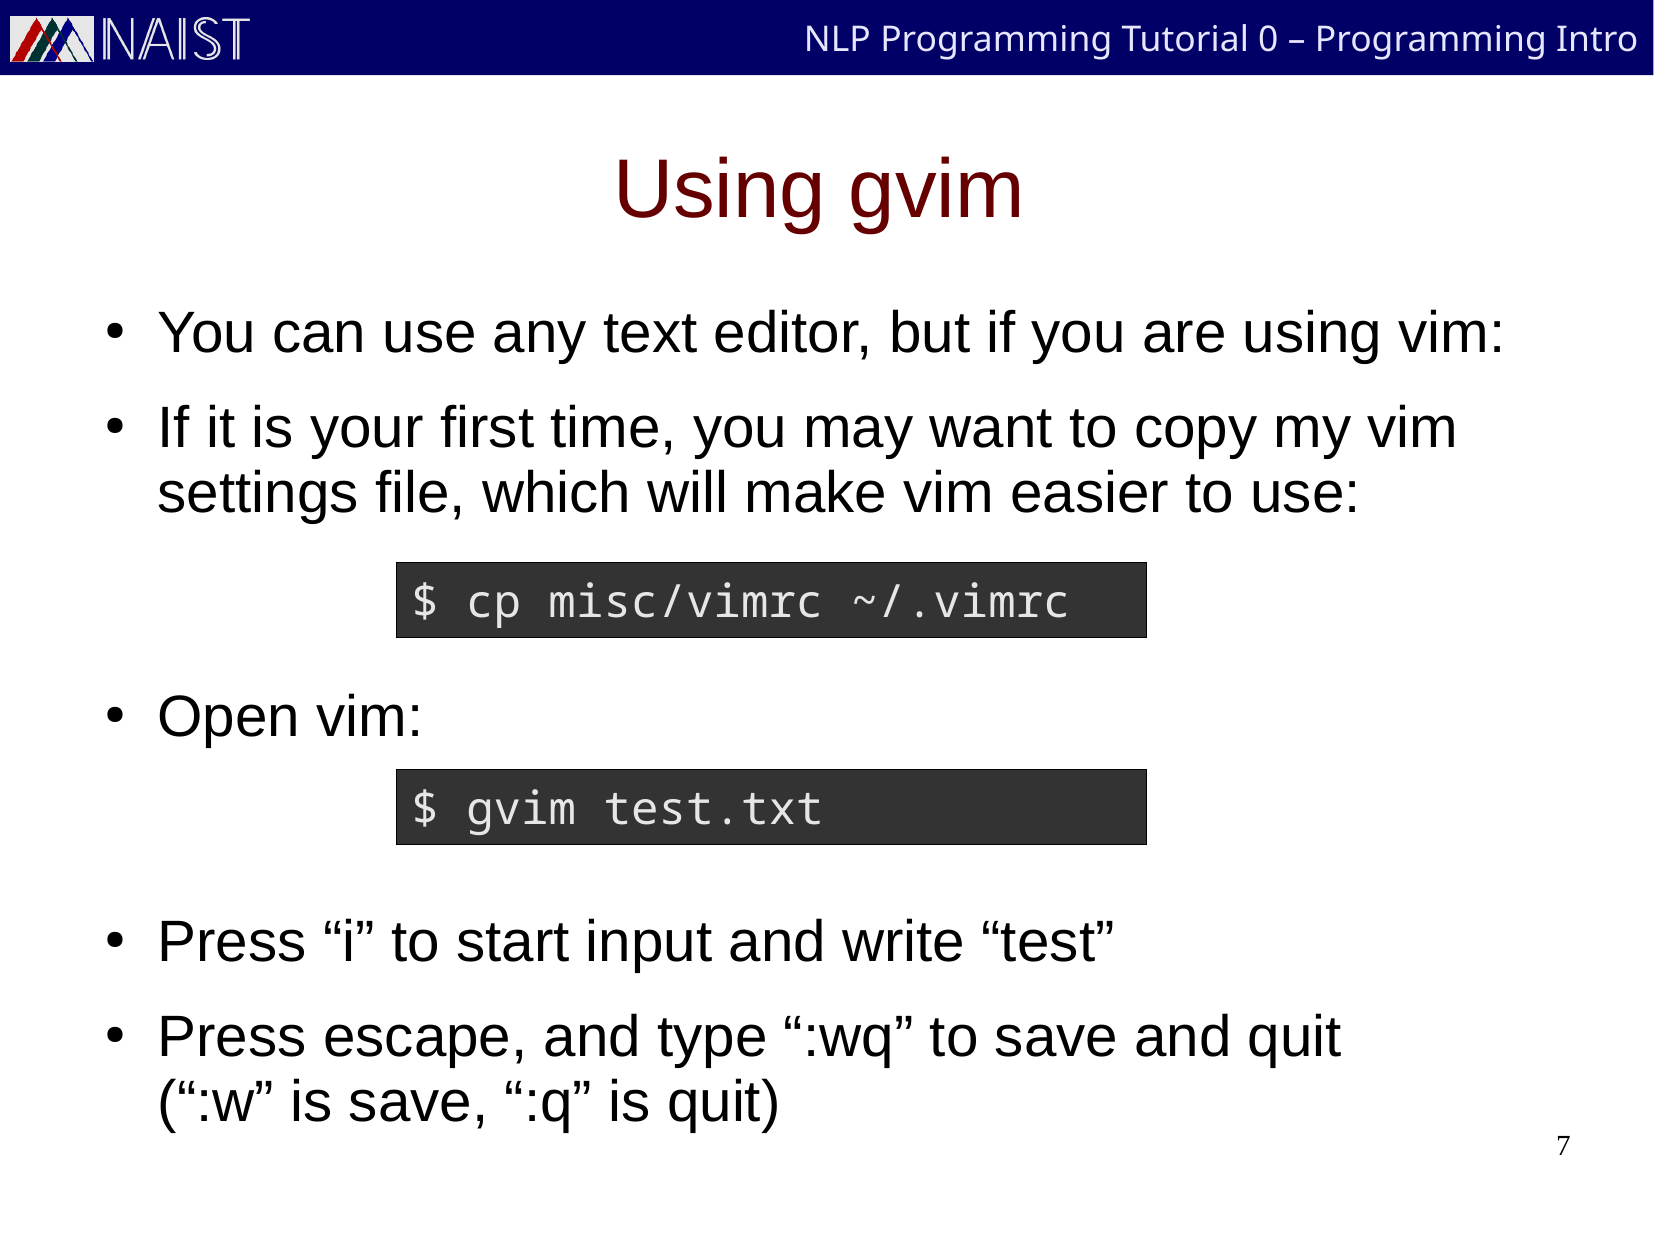

# Using gvim
You can use any text editor, but if you are using vim:
If it is your first time, you may want to copy my vim settings file, which will make vim easier to use:
Open vim:
Press “i” to start input and write “test”
Press escape, and type “:wq” to save and quit
(“:w” is save, “:q” is quit)
$ cp misc/vimrc ~/.vimrc
$ gvim test.txt
7